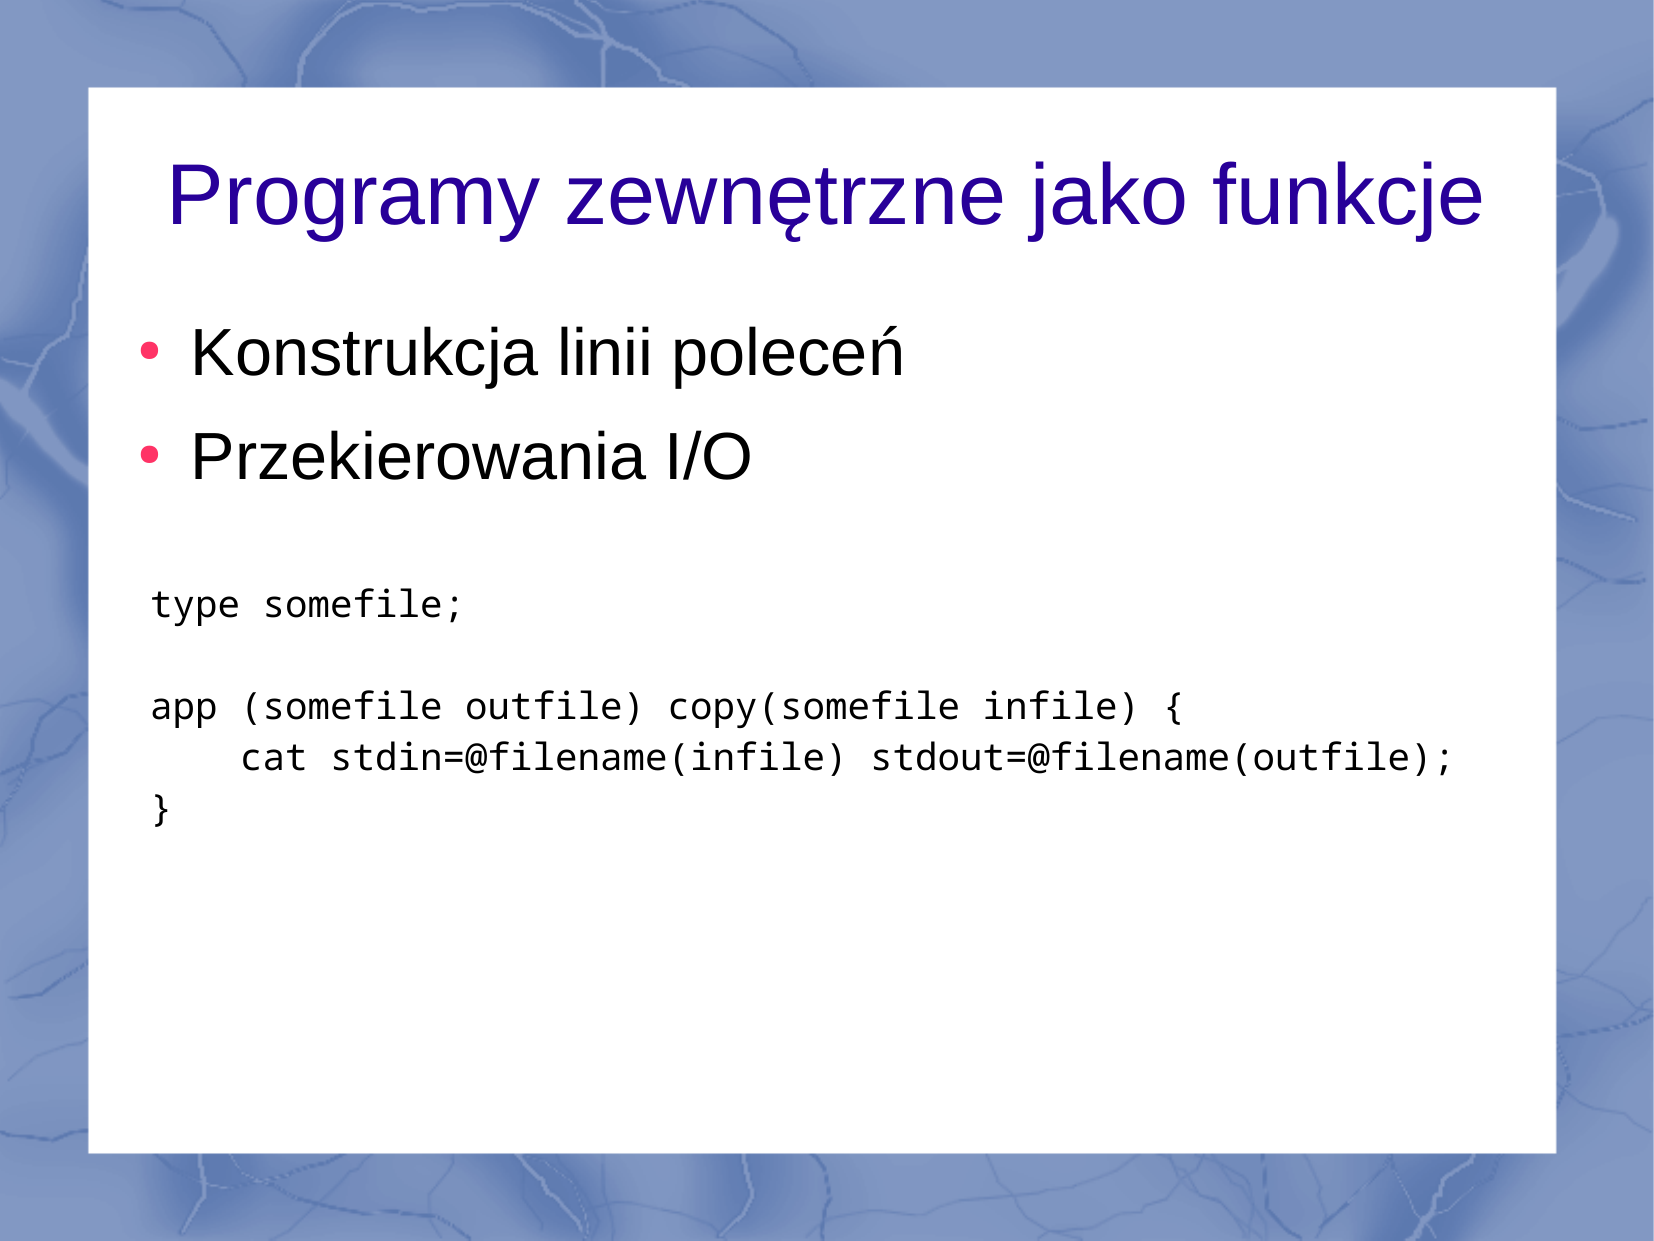

# Programy zewnętrzne jako funkcje
Konstrukcja linii poleceń
Przekierowania I/O
type somefile;
app (somefile outfile) copy(somefile infile) {
 cat stdin=@filename(infile) stdout=@filename(outfile);
}